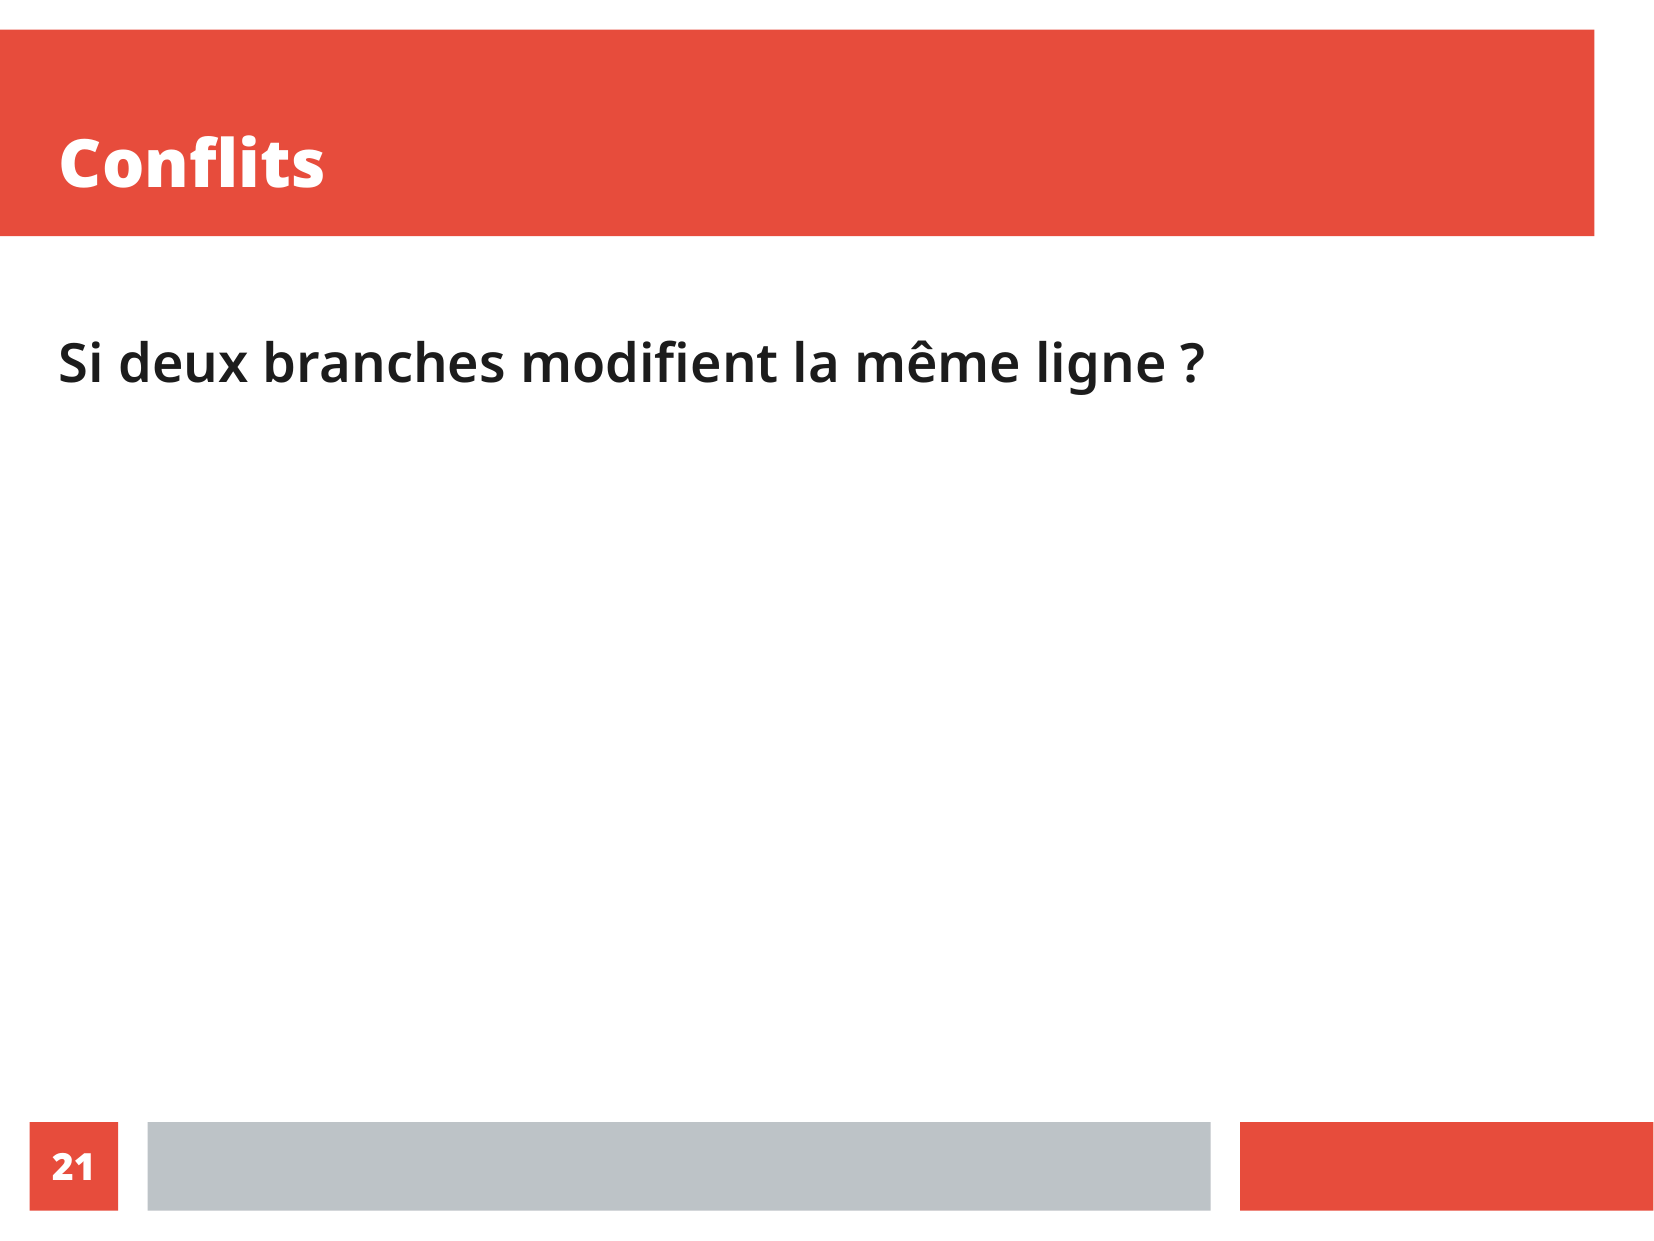

# Conflits
Si deux branches modifient la même ligne ?
21